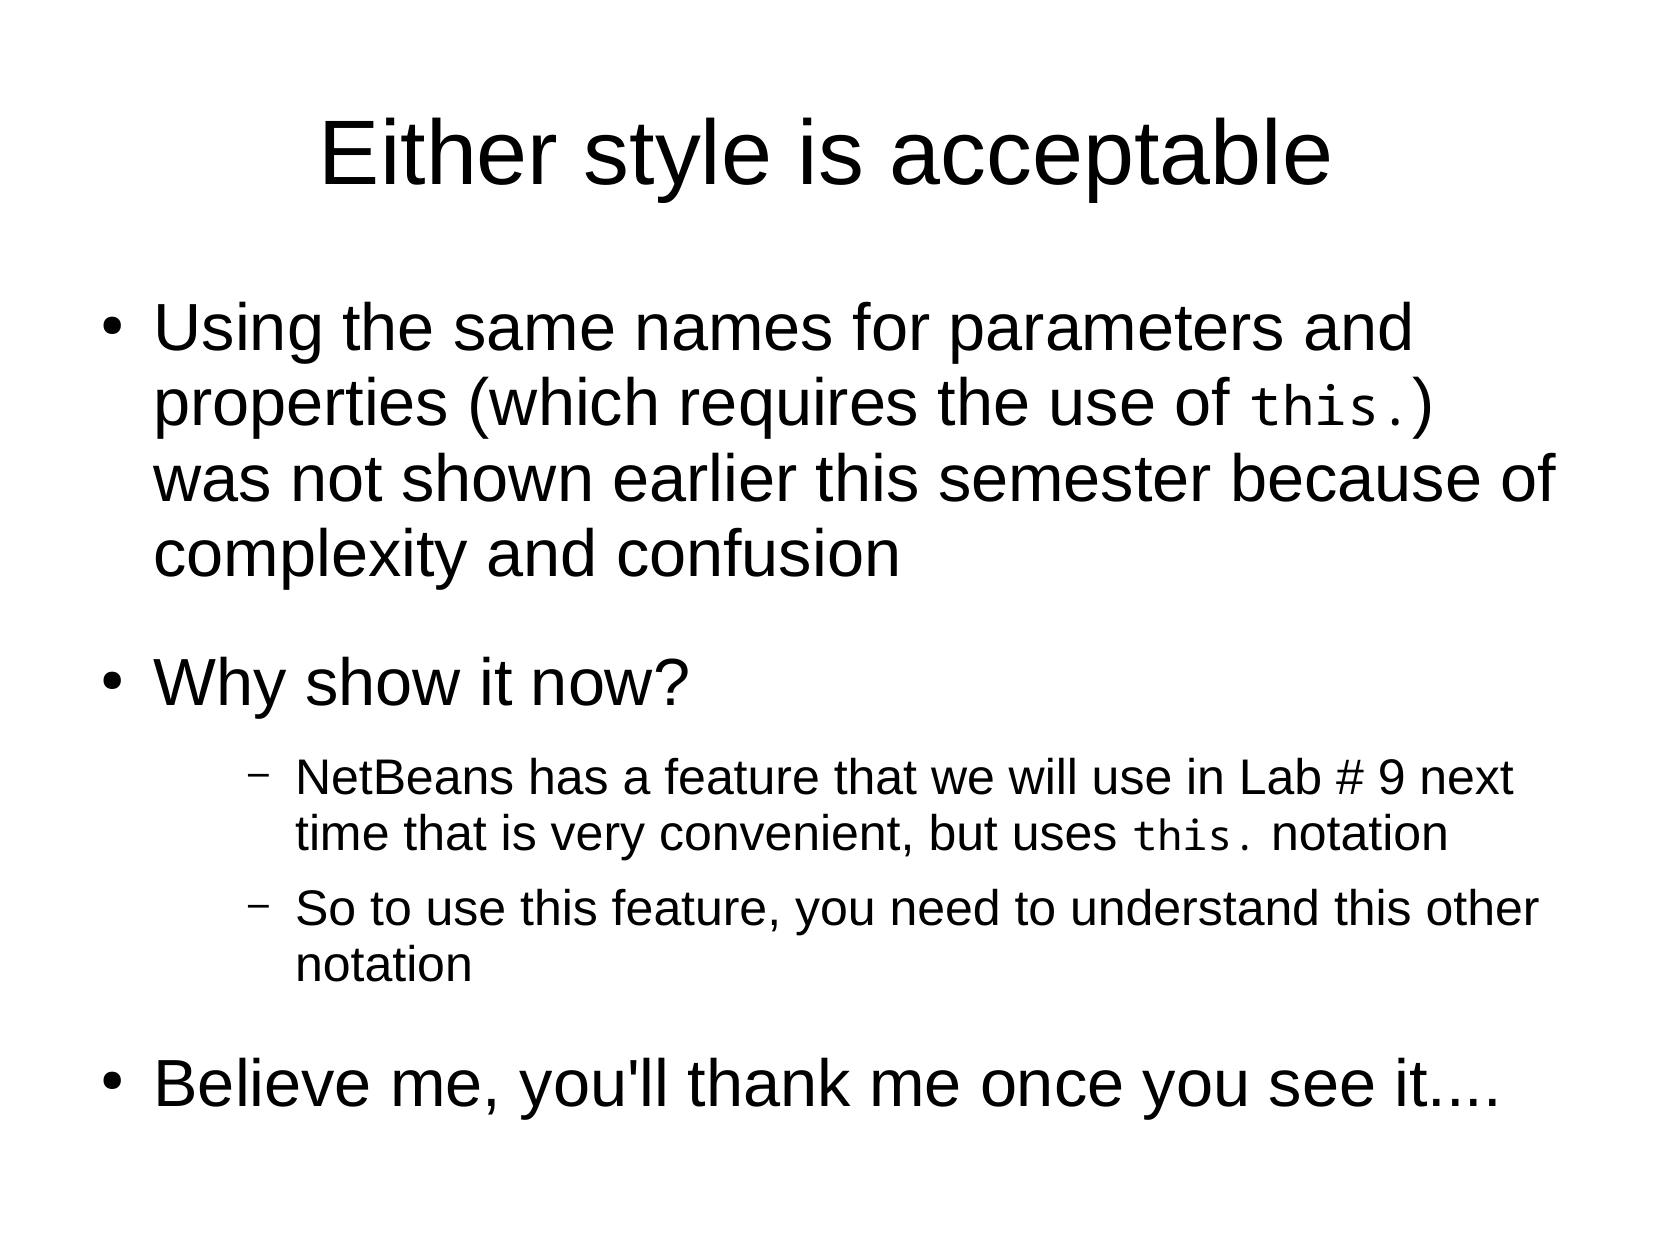

# Either style is acceptable
Using the same names for parameters and properties (which requires the use of this.) was not shown earlier this semester because of complexity and confusion
Why show it now?
NetBeans has a feature that we will use in Lab # 9 next time that is very convenient, but uses this. notation
So to use this feature, you need to understand this other notation
Believe me, you'll thank me once you see it....